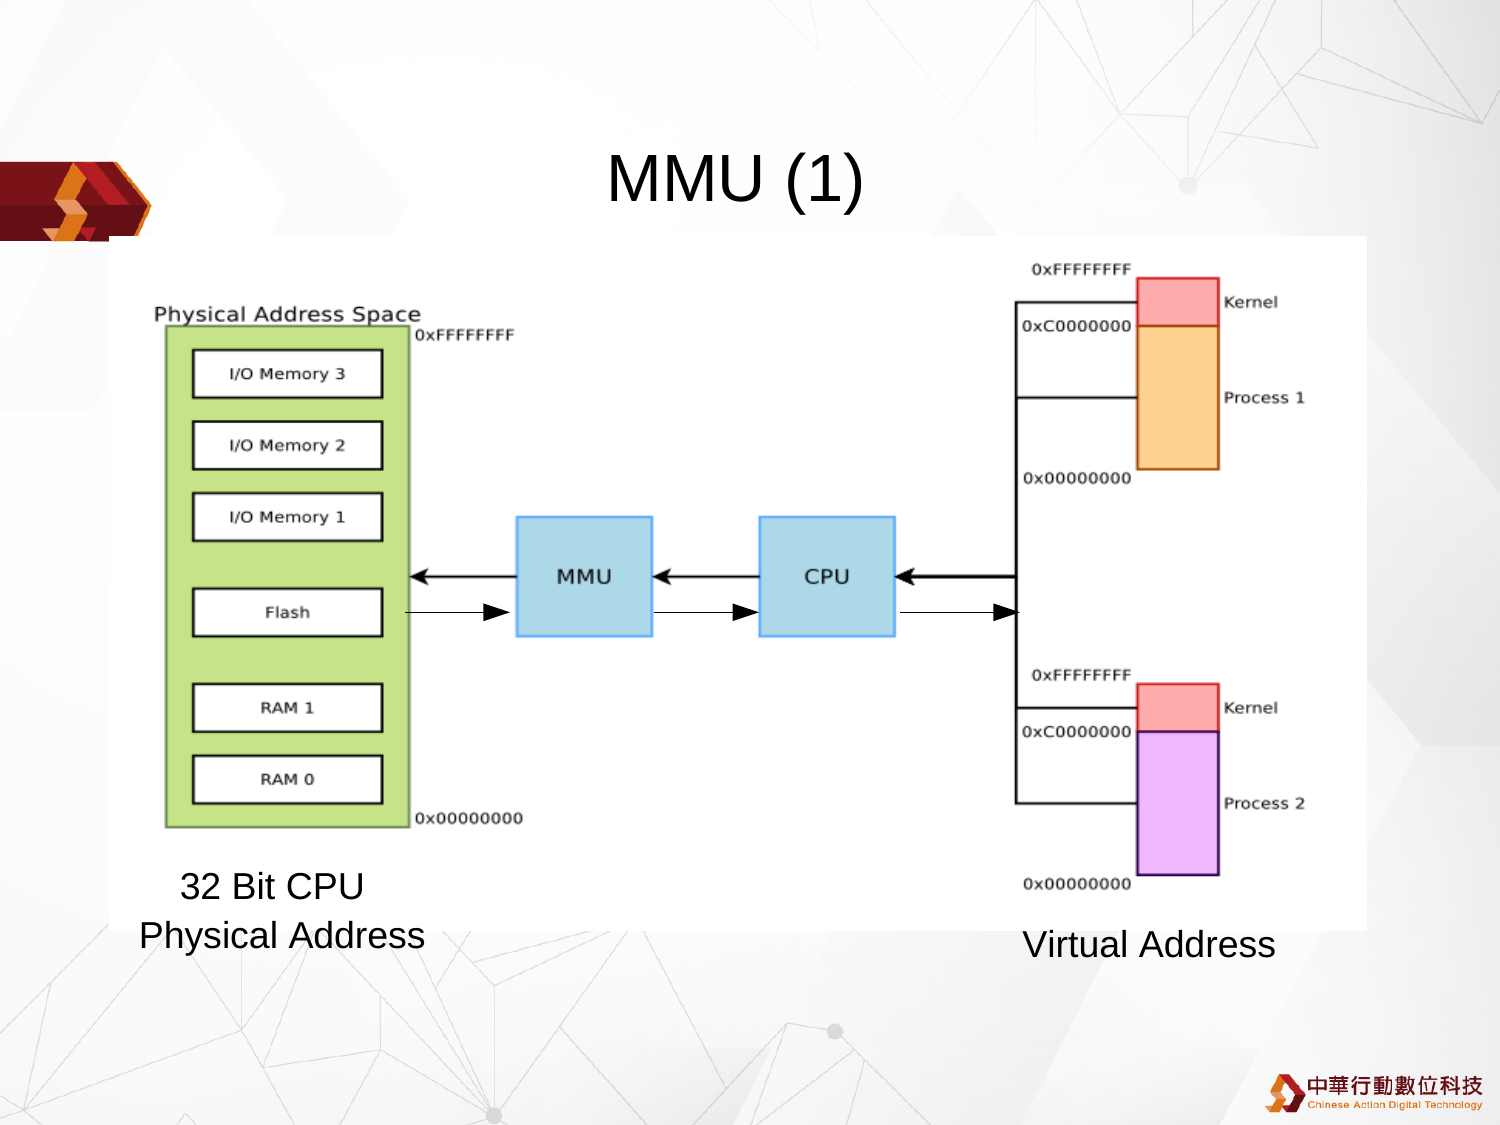

# MMU (1)
32 Bit CPU
Physical Address
Virtual Address